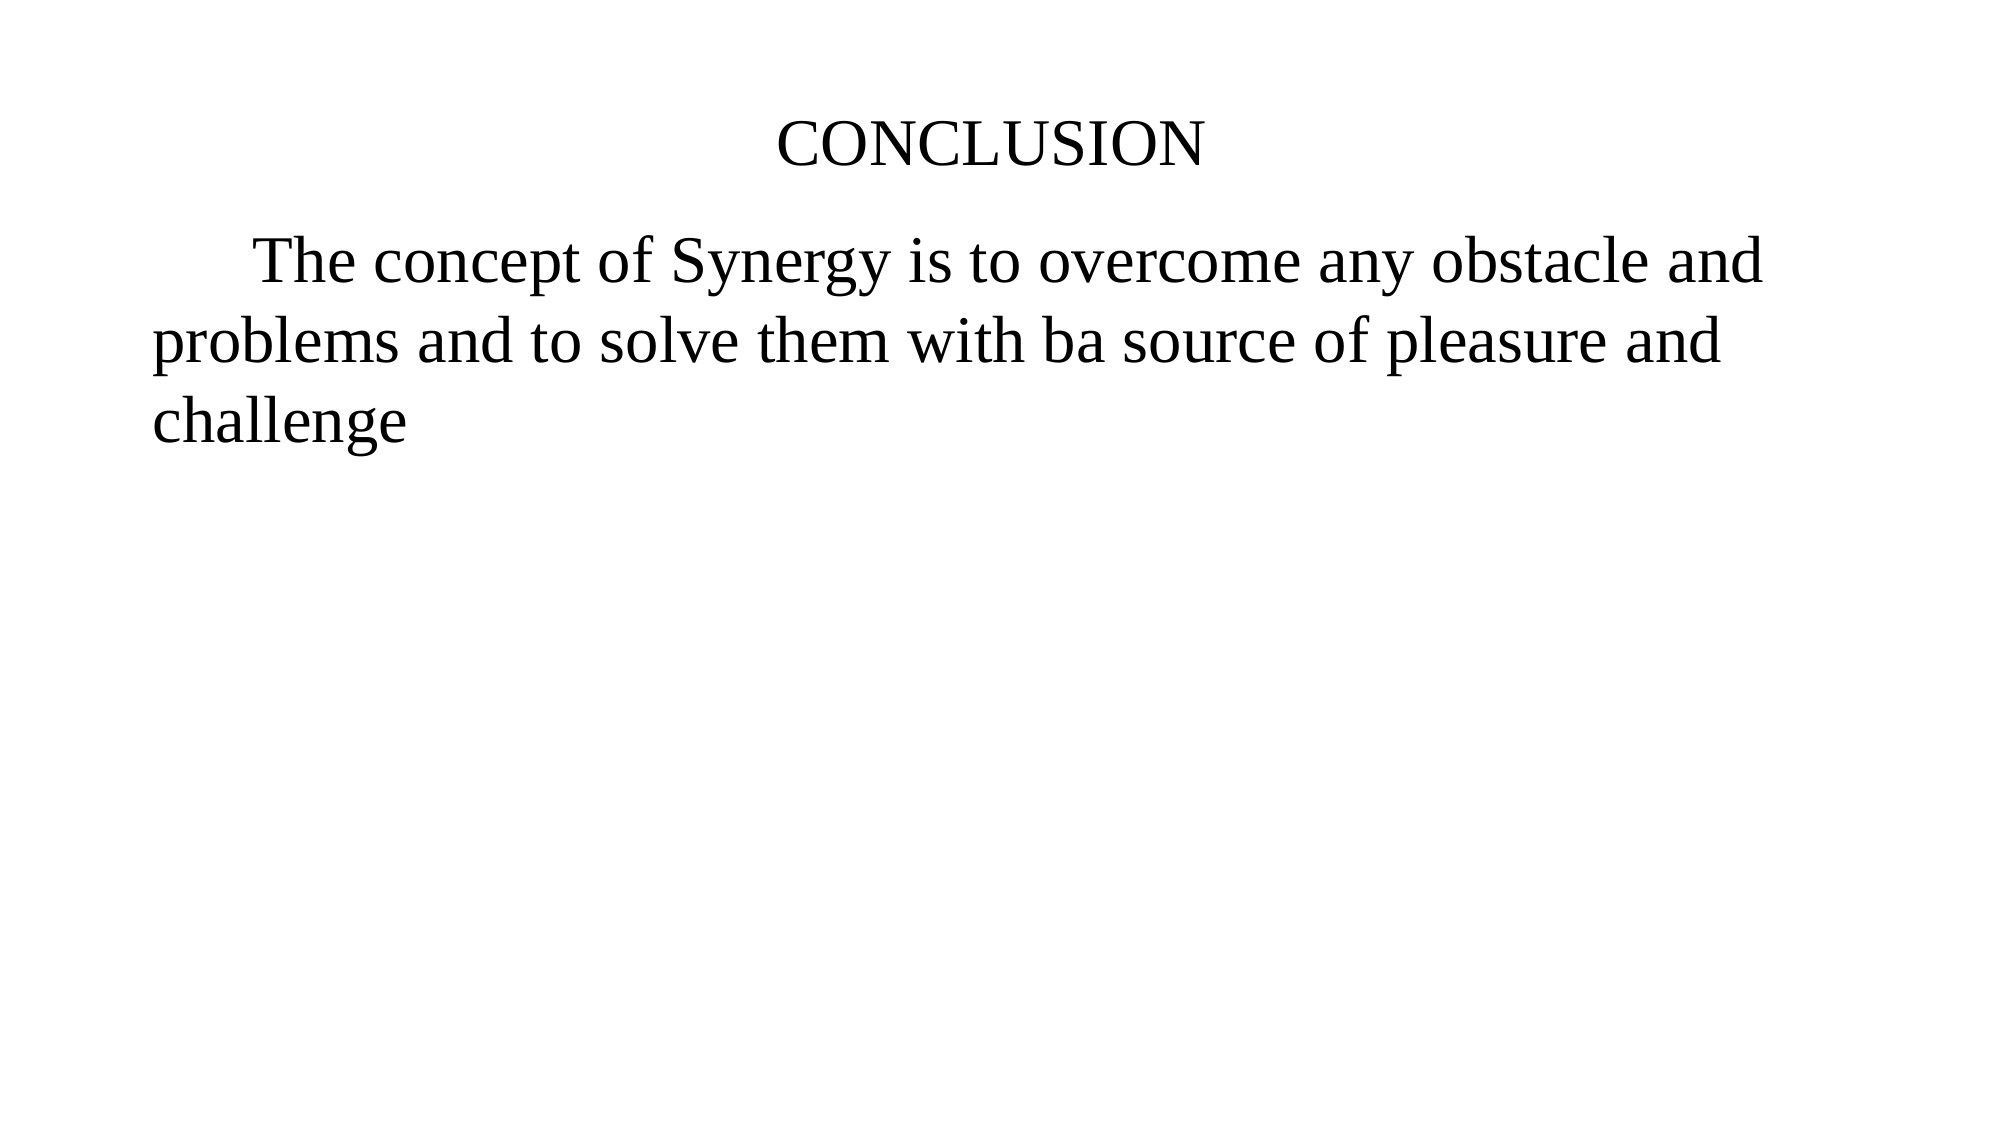

# CONCLUSION
 The concept of Synergy is to overcome any obstacle and problems and to solve them with ba source of pleasure and challenge